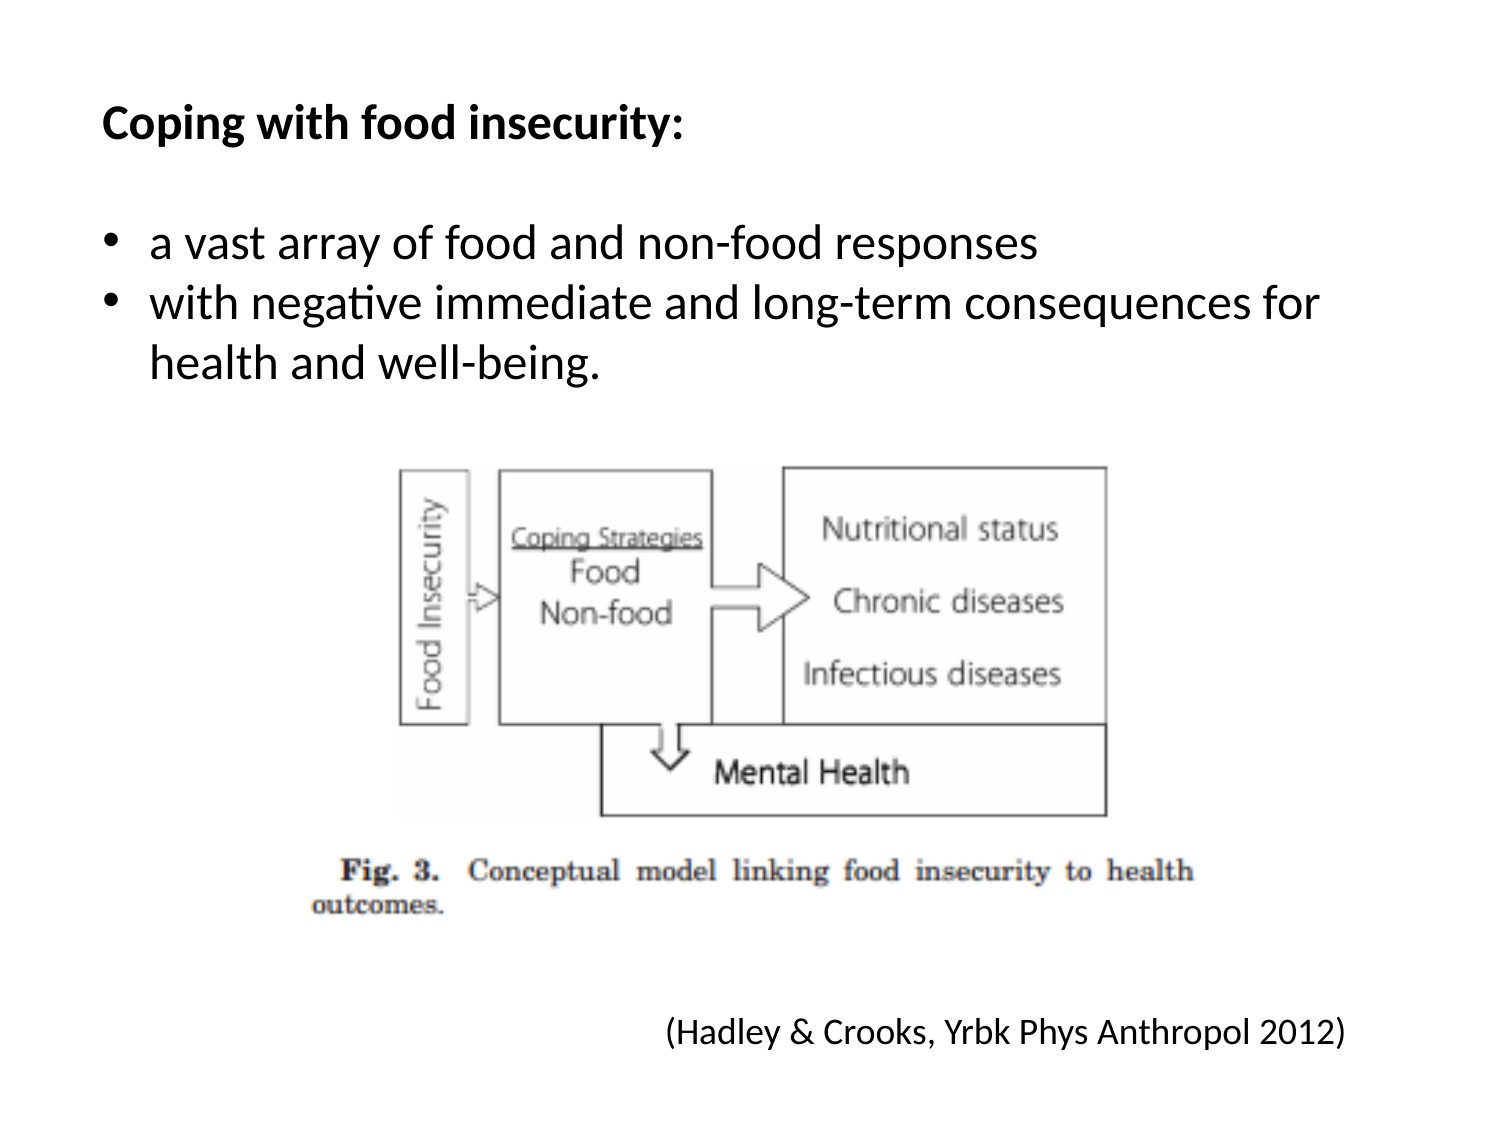

Coping with food insecurity:
a vast array of food and non-food responses
with negative immediate and long-term consequences for health and well-being.
(Hadley & Crooks, Yrbk Phys Anthropol 2012)